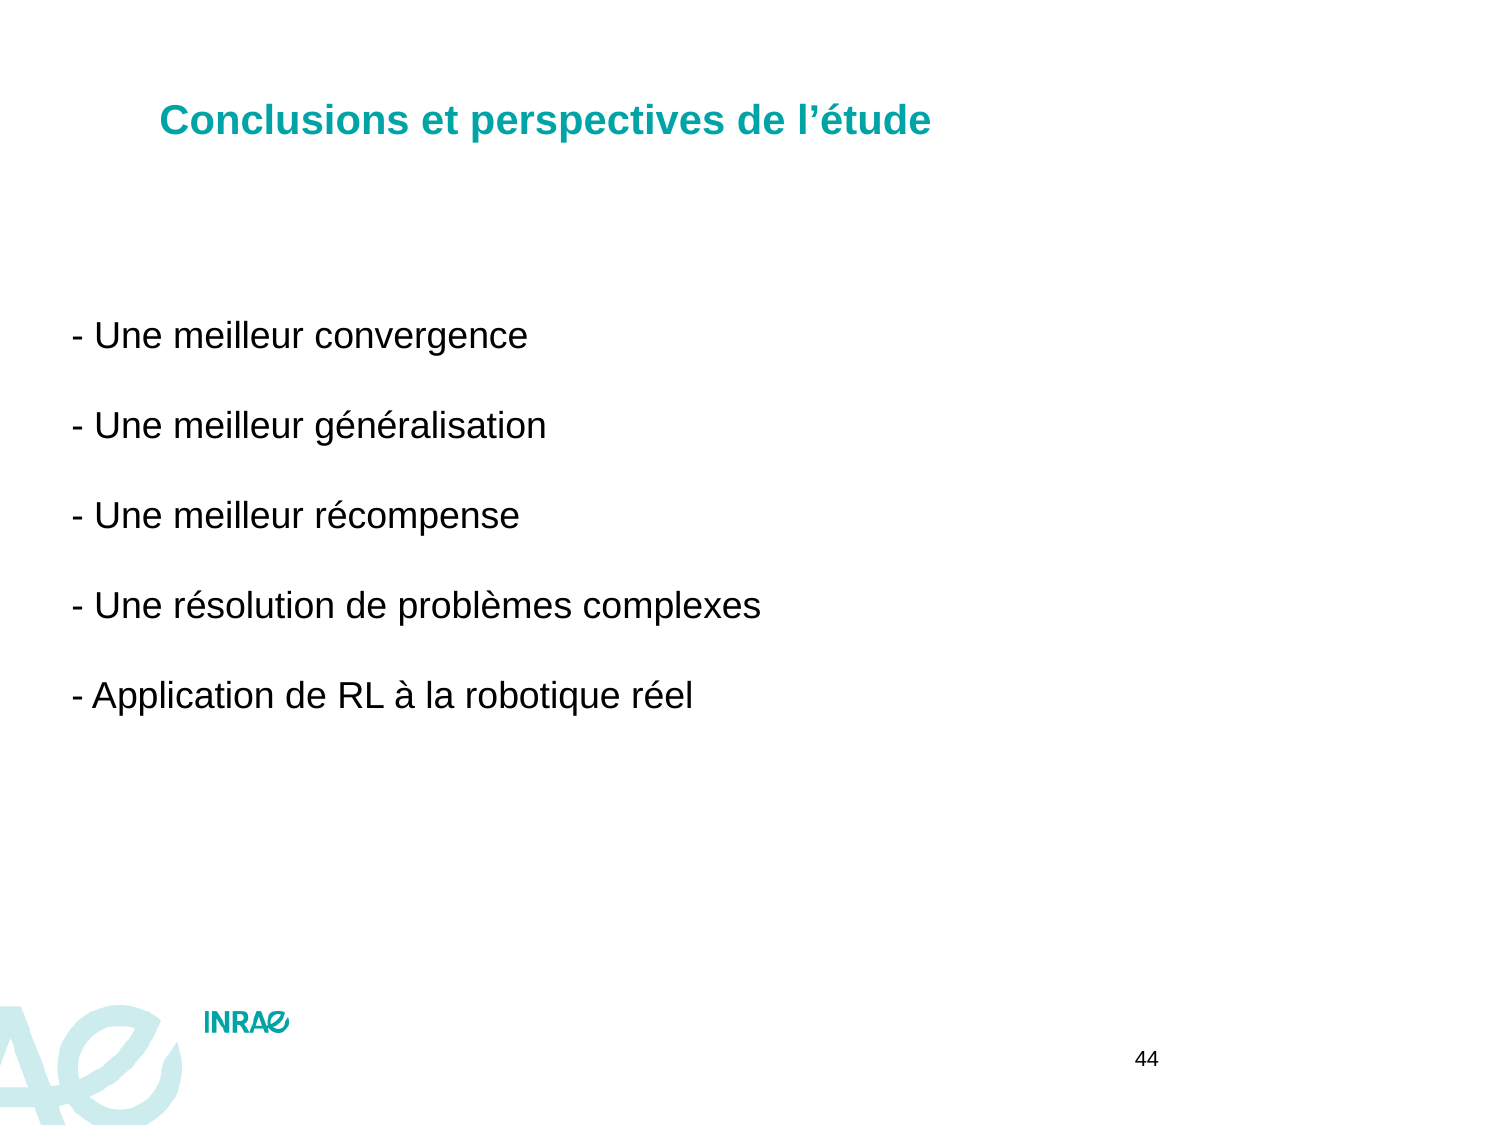

Conclusions et perspectives de l’étude
- Une meilleur convergence
- Une meilleur généralisation
- Une meilleur récompense
- Une résolution de problèmes complexes
- Application de RL à la robotique réel